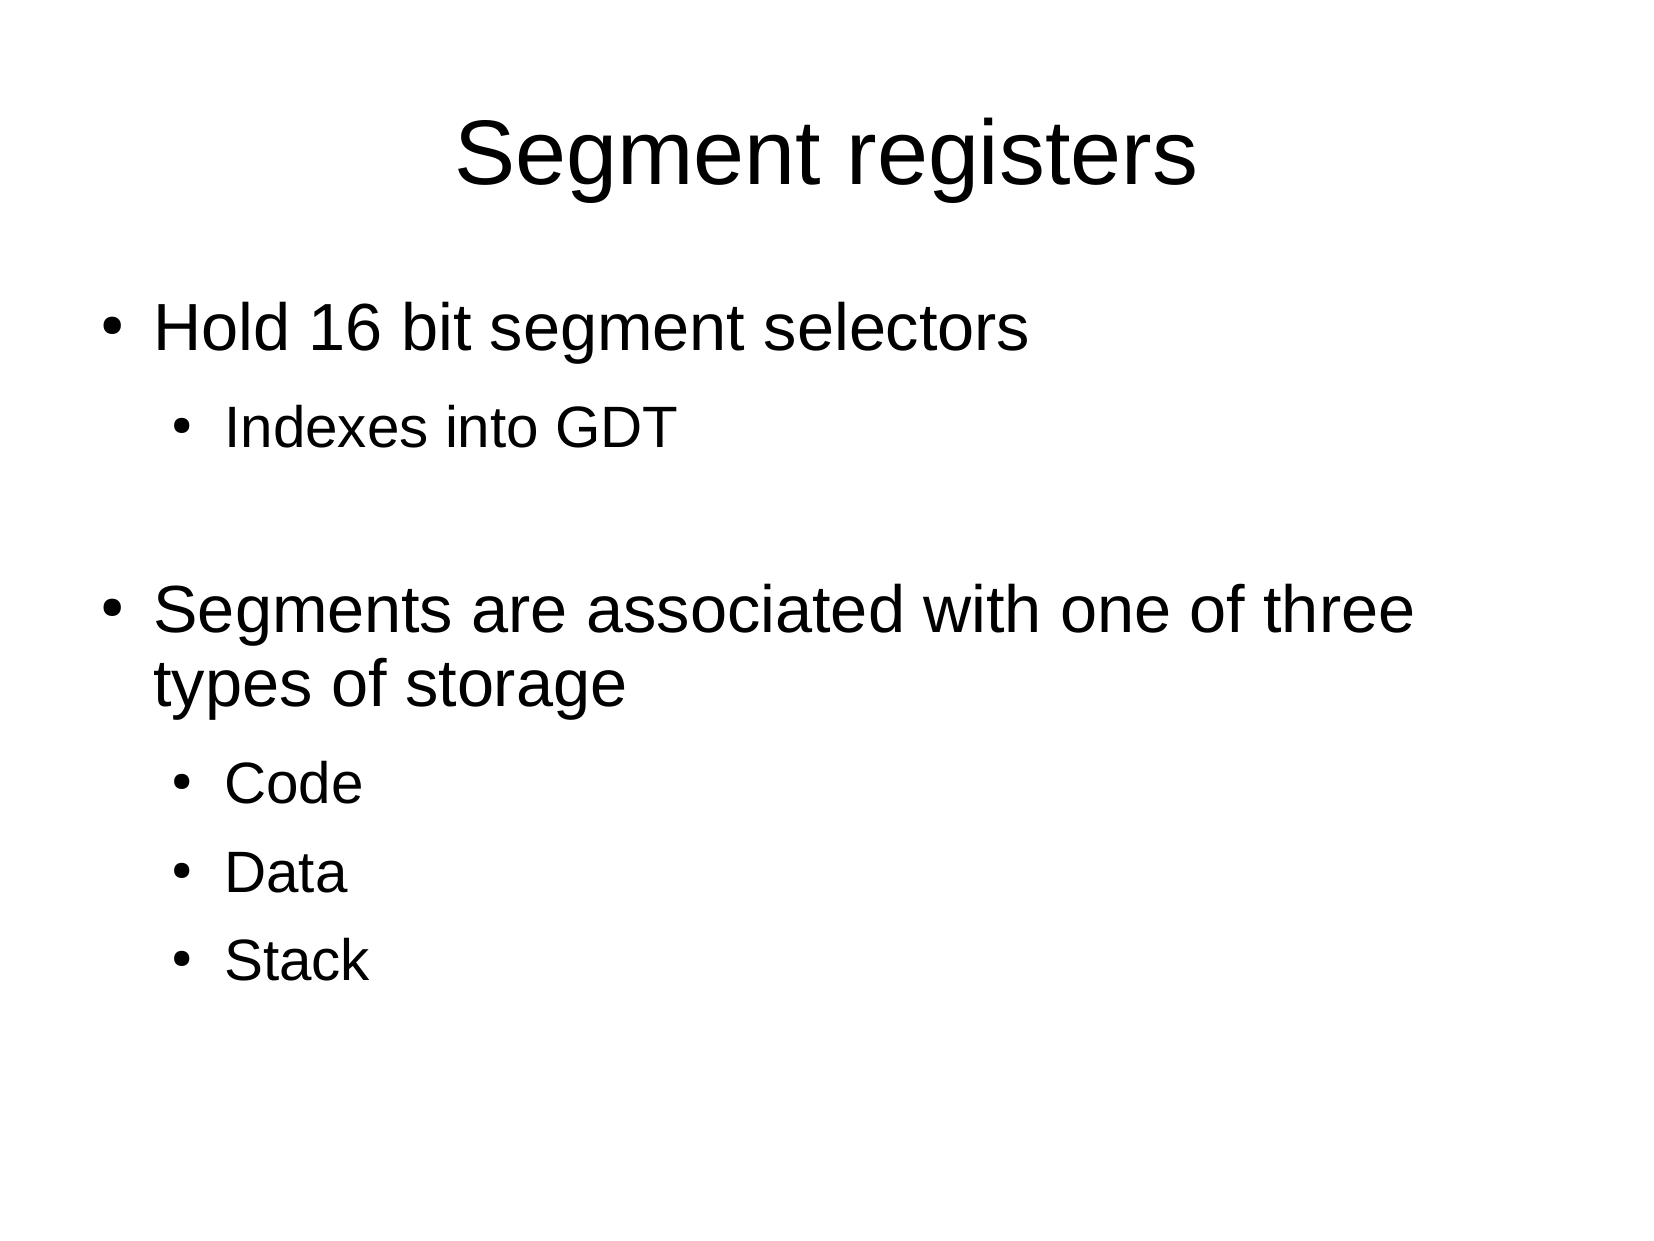

# Segment registers
Hold 16 bit segment selectors
Indexes into GDT
Segments are associated with one of three types of storage
Code
Data
Stack